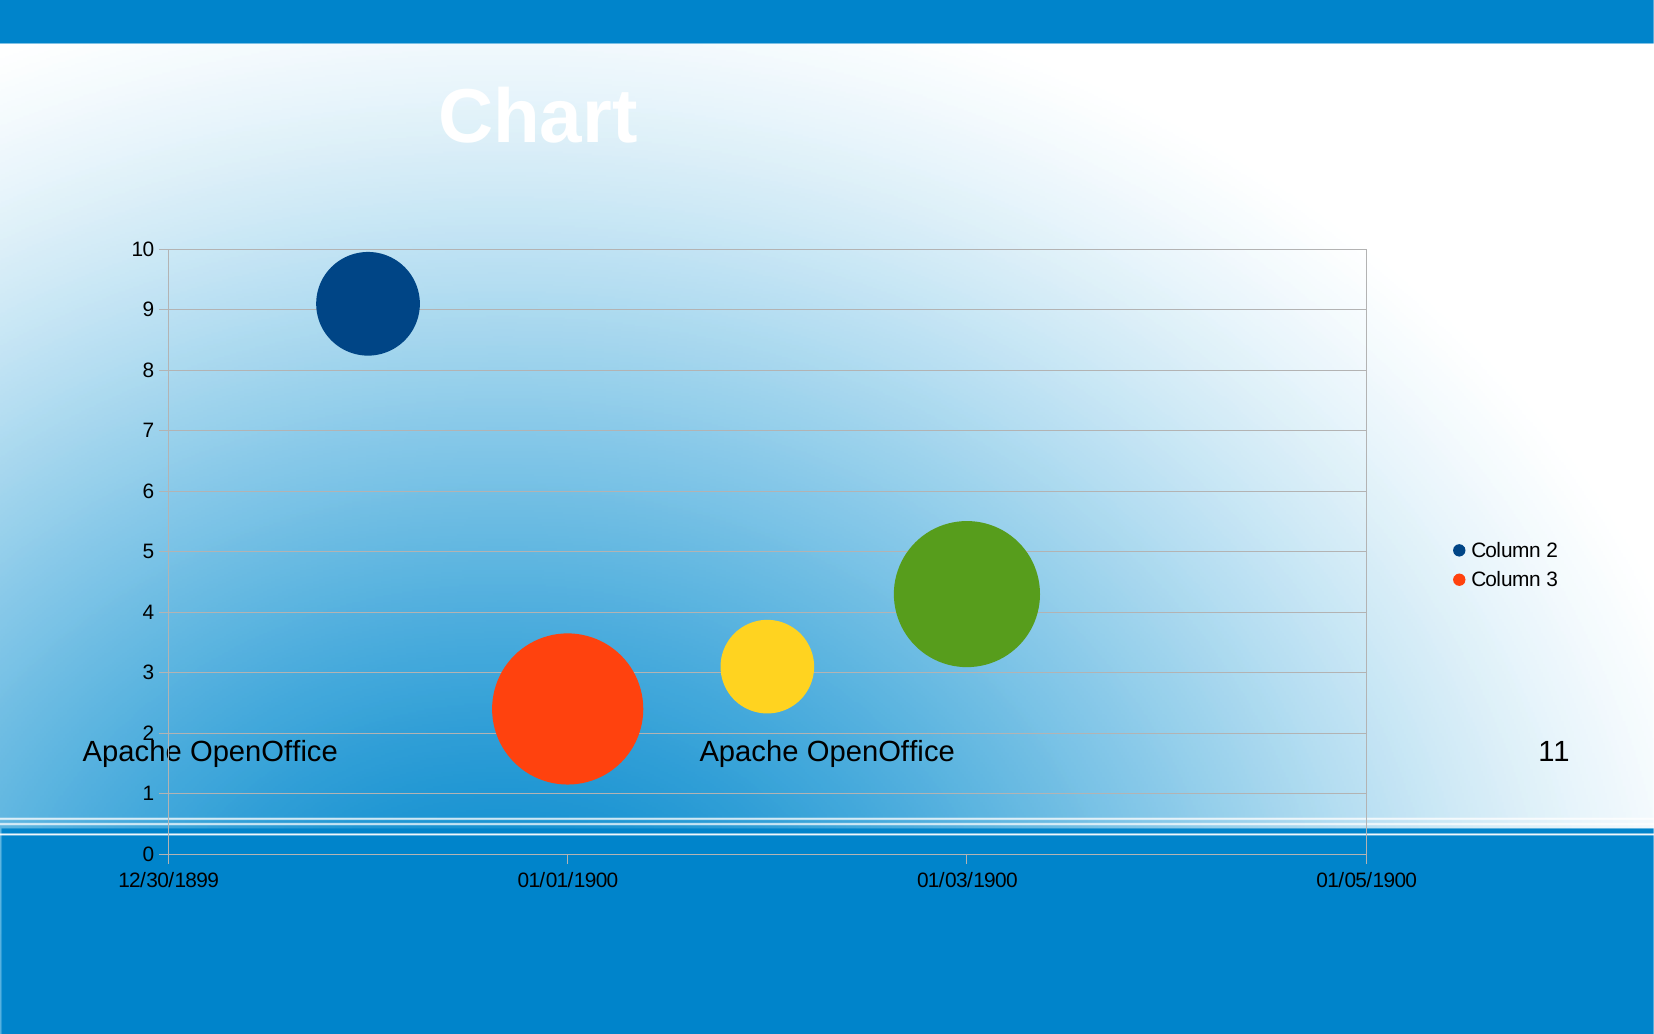

# Chart
### Chart
| Category | Column 2 | Column 3 |
|---|---|---|Apache OpenOffice
Apache OpenOffice
11